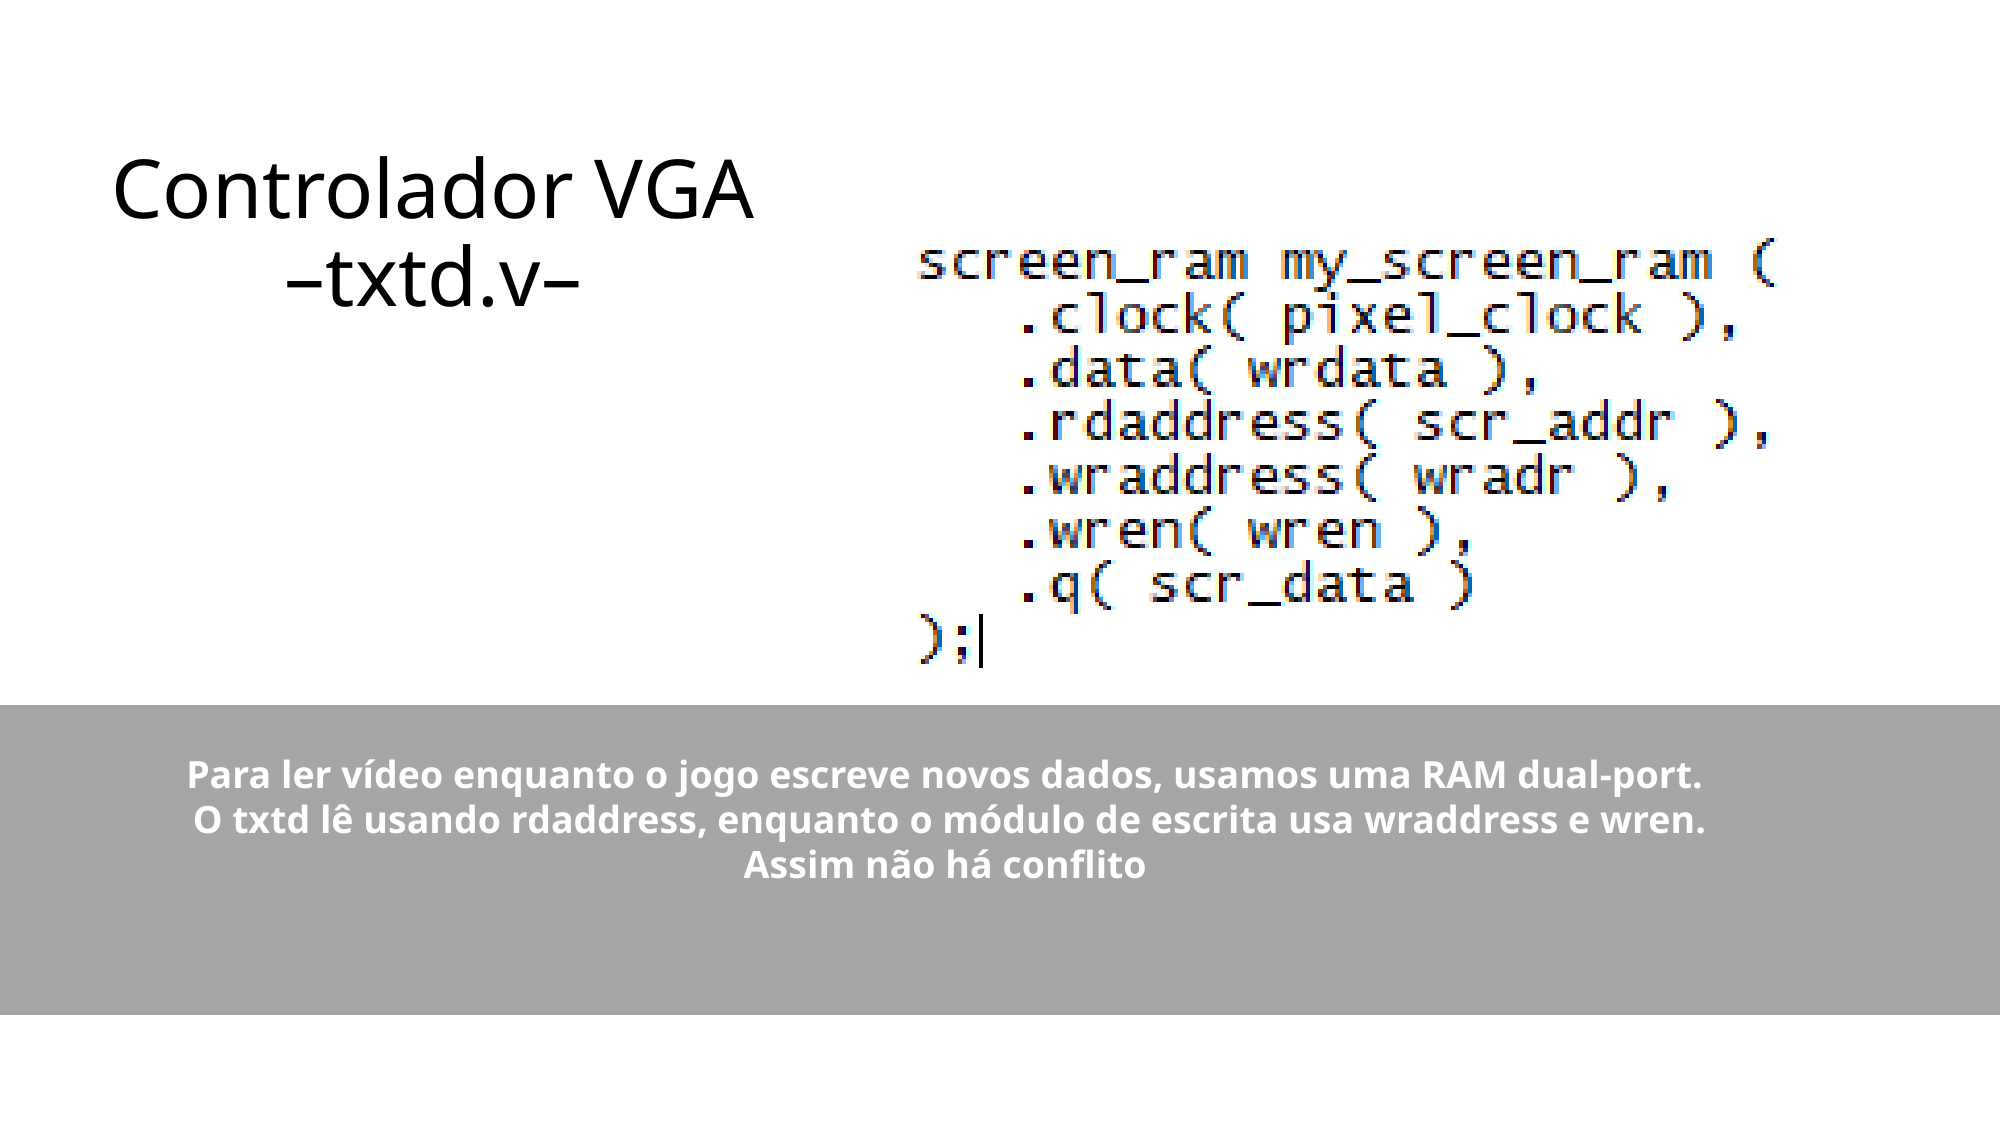

# Controlador VGA –txtd.v–
Para ler vídeo enquanto o jogo escreve novos dados, usamos uma RAM dual-port.
 O txtd lê usando rdaddress, enquanto o módulo de escrita usa wraddress e wren. Assim não há conflito